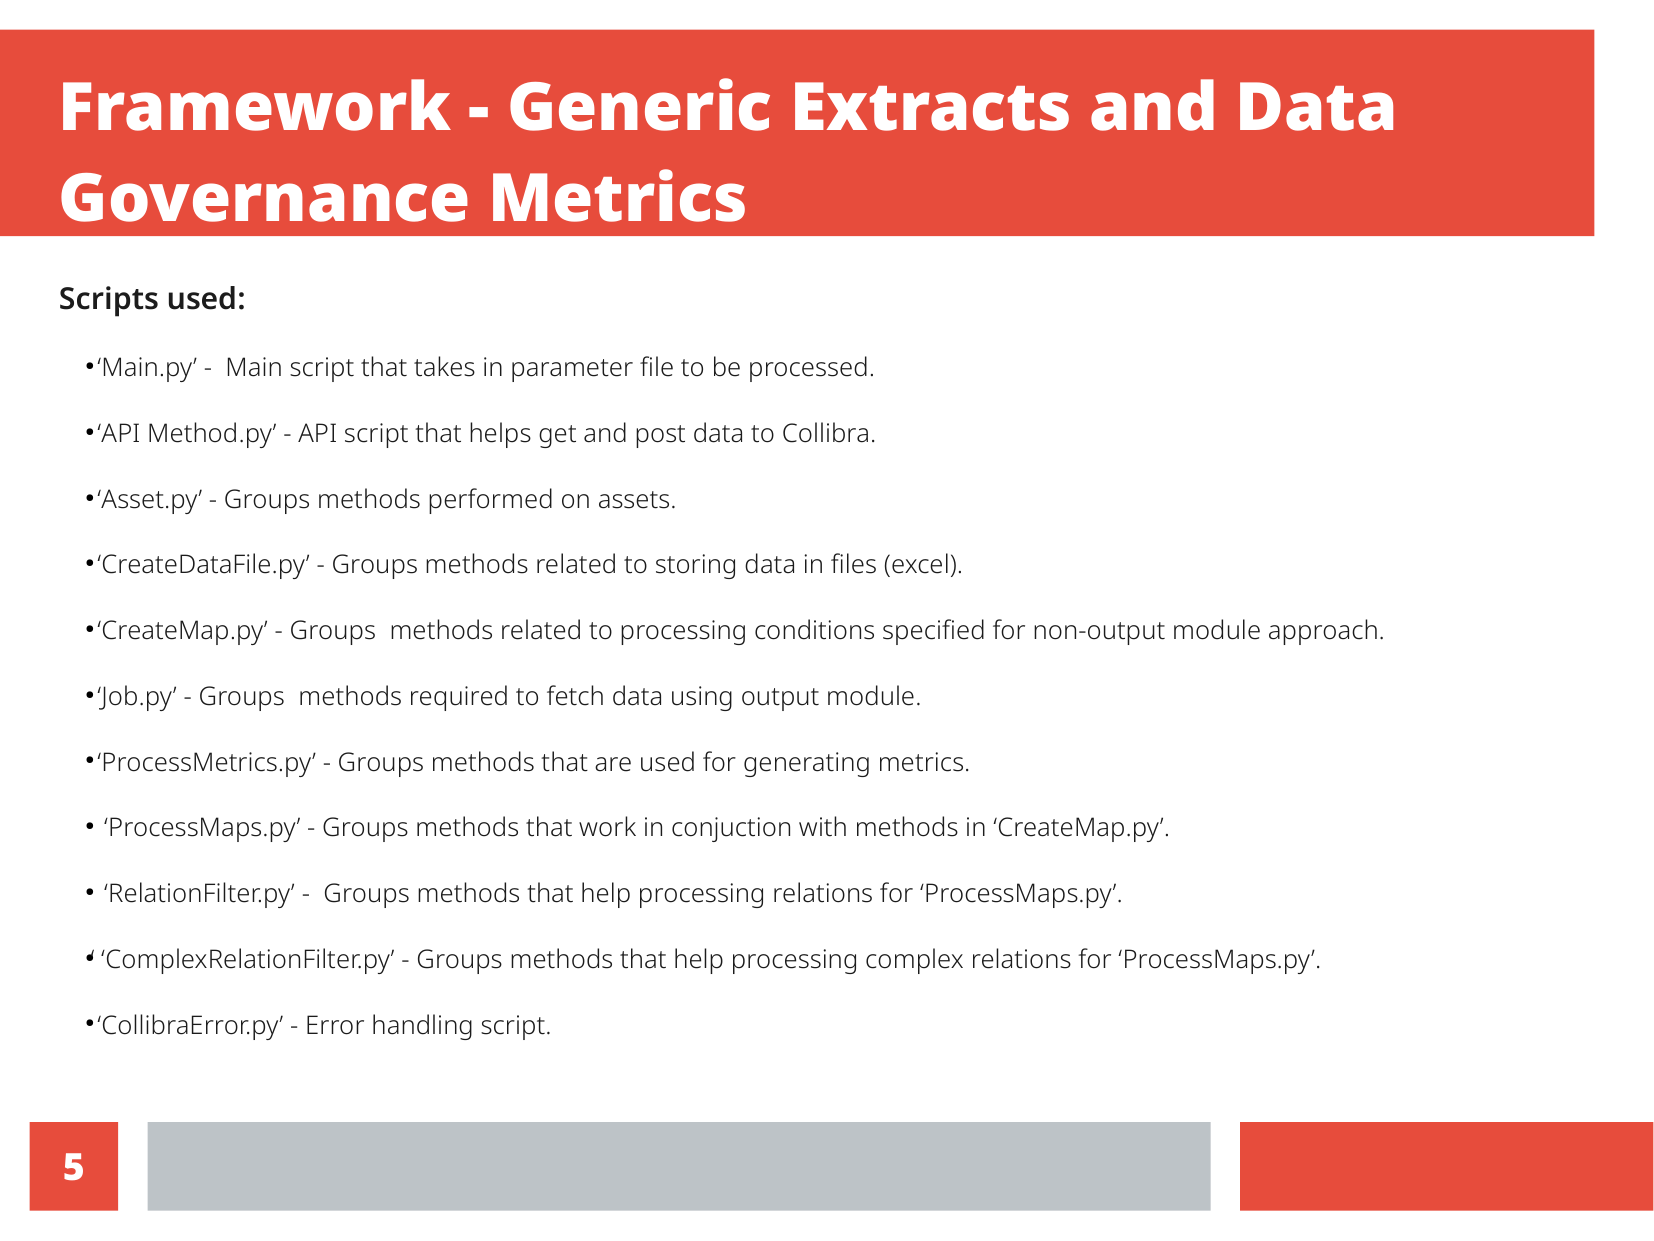

# Framework - Generic Extracts and Data Governance Metrics
Scripts used:
 ‘Main.py’ - Main script that takes in parameter file to be processed.
 ‘API Method.py’ - API script that helps get and post data to Collibra.
 ‘Asset.py’ - Groups methods performed on assets.
 ‘CreateDataFile.py’ - Groups methods related to storing data in files (excel).
 ‘CreateMap.py’ - Groups methods related to processing conditions specified for non-output module approach.
 ‘Job.py’ - Groups methods required to fetch data using output module.
 ‘ProcessMetrics.py’ - Groups methods that are used for generating metrics.
 ‘ProcessMaps.py’ - Groups methods that work in conjuction with methods in ‘CreateMap.py’.
 ‘RelationFilter.py’ - Groups methods that help processing relations for ‘ProcessMaps.py’.
‘ ‘ComplexRelationFilter.py’ - Groups methods that help processing complex relations for ‘ProcessMaps.py’.
 ‘CollibraError.py’ - Error handling script.
5